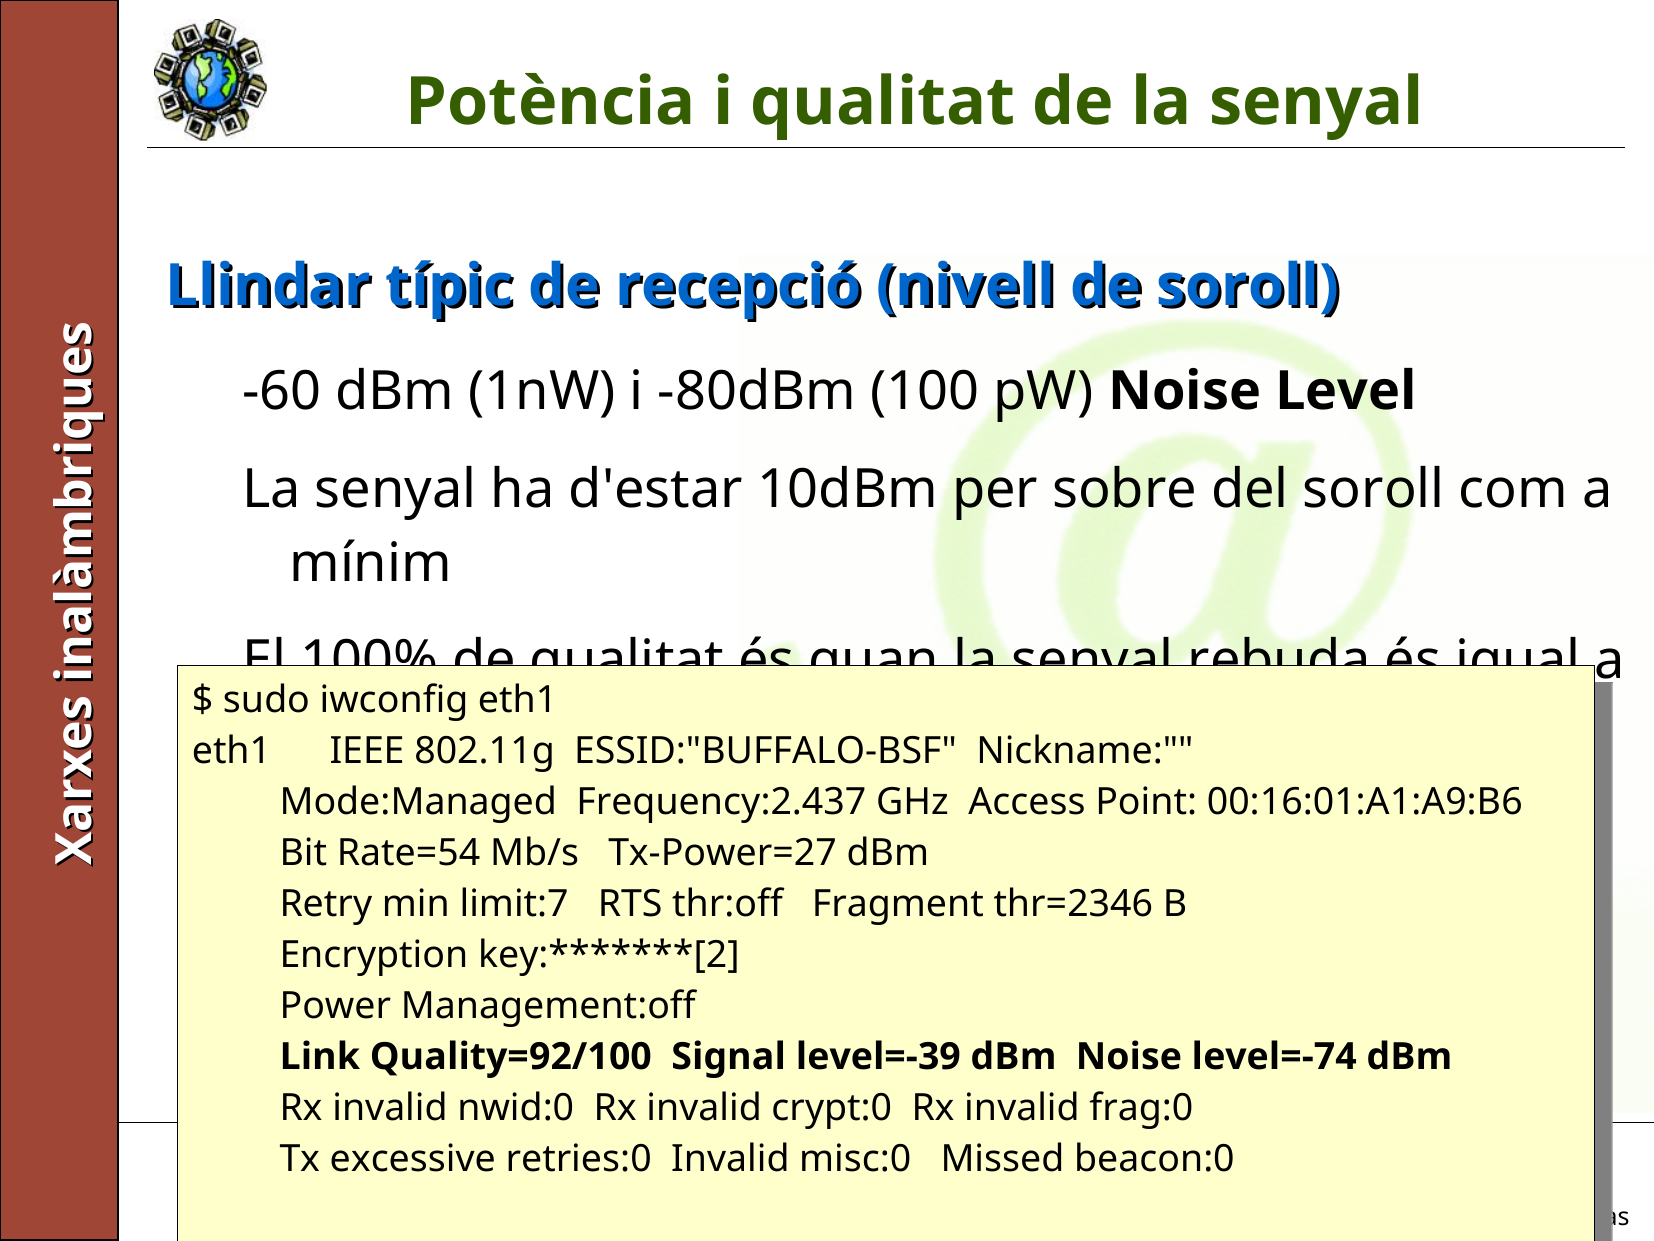

# Potència i qualitat de la senyal
Llindar típic de recepció (nivell de soroll)
-60 dBm (1nW) i -80dBm (100 pW) Noise Level
La senyal ha d'estar 10dBm per sobre del soroll com a mínim
El 100% de qualitat és quan la senyal rebuda és igual a l'emesa per l'antena
$ sudo iwconfig eth1
eth1 IEEE 802.11g ESSID:"BUFFALO-BSF" Nickname:""
 Mode:Managed Frequency:2.437 GHz Access Point: 00:16:01:A1:A9:B6
 Bit Rate=54 Mb/s Tx-Power=27 dBm
 Retry min limit:7 RTS thr:off Fragment thr=2346 B
 Encryption key:*******[2]
 Power Management:off
 Link Quality=92/100 Signal level=-39 dBm Noise level=-74 dBm
 Rx invalid nwid:0 Rx invalid crypt:0 Rx invalid frag:0
 Tx excessive retries:0 Invalid misc:0 Missed beacon:0